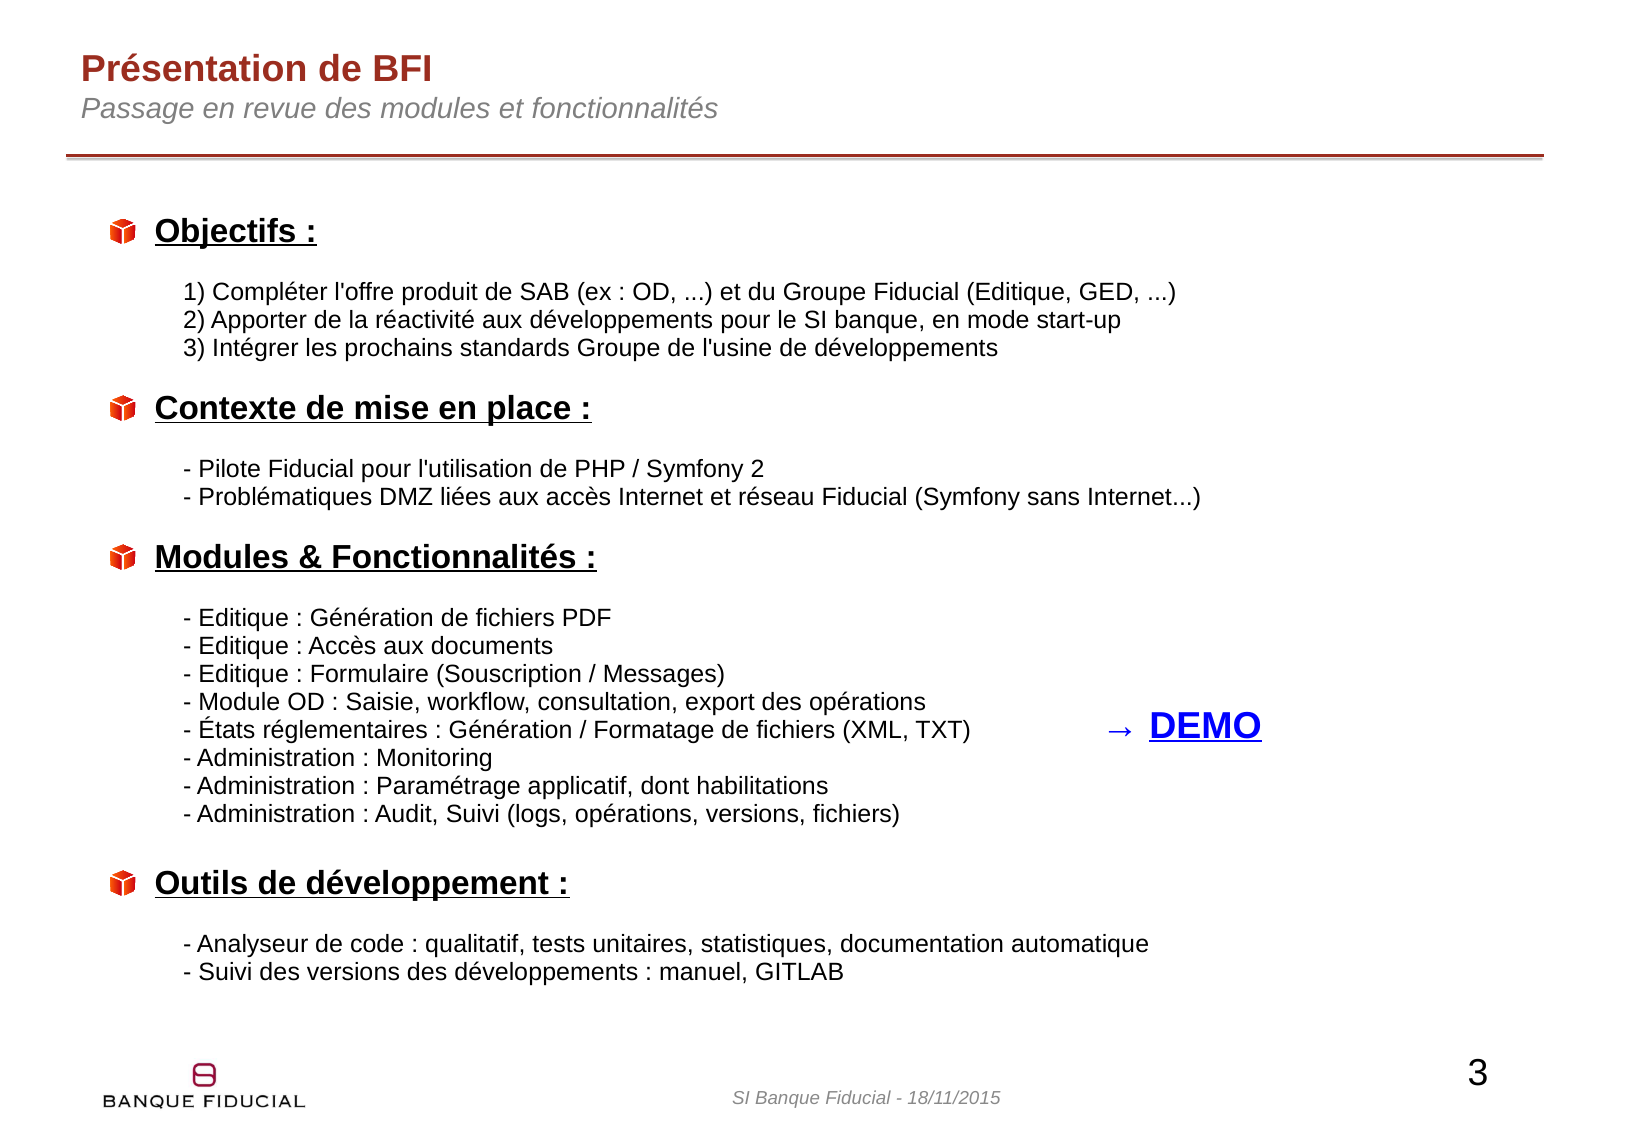

# Présentation de BFI Passage en revue des modules et fonctionnalités
 Objectifs :
	1) Compléter l'offre produit de SAB (ex : OD, ...) et du Groupe Fiducial (Editique, GED, ...)
	2) Apporter de la réactivité aux développements pour le SI banque, en mode start-up
	3) Intégrer les prochains standards Groupe de l'usine de développements
 Contexte de mise en place :
	- Pilote Fiducial pour l'utilisation de PHP / Symfony 2
	- Problématiques DMZ liées aux accès Internet et réseau Fiducial (Symfony sans Internet...)
 Modules & Fonctionnalités :
	- Editique : Génération de fichiers PDF
	- Editique : Accès aux documents
	- Editique : Formulaire (Souscription / Messages)
	- Module OD : Saisie, workflow, consultation, export des opérations
	- États réglementaires : Génération / Formatage de fichiers (XML, TXT)
	- Administration : Monitoring
	- Administration : Paramétrage applicatif, dont habilitations
	- Administration : Audit, Suivi (logs, opérations, versions, fichiers)
 Outils de développement :
	- Analyseur de code : qualitatif, tests unitaires, statistiques, documentation automatique
	- Suivi des versions des développements : manuel, GITLAB
→ DEMO